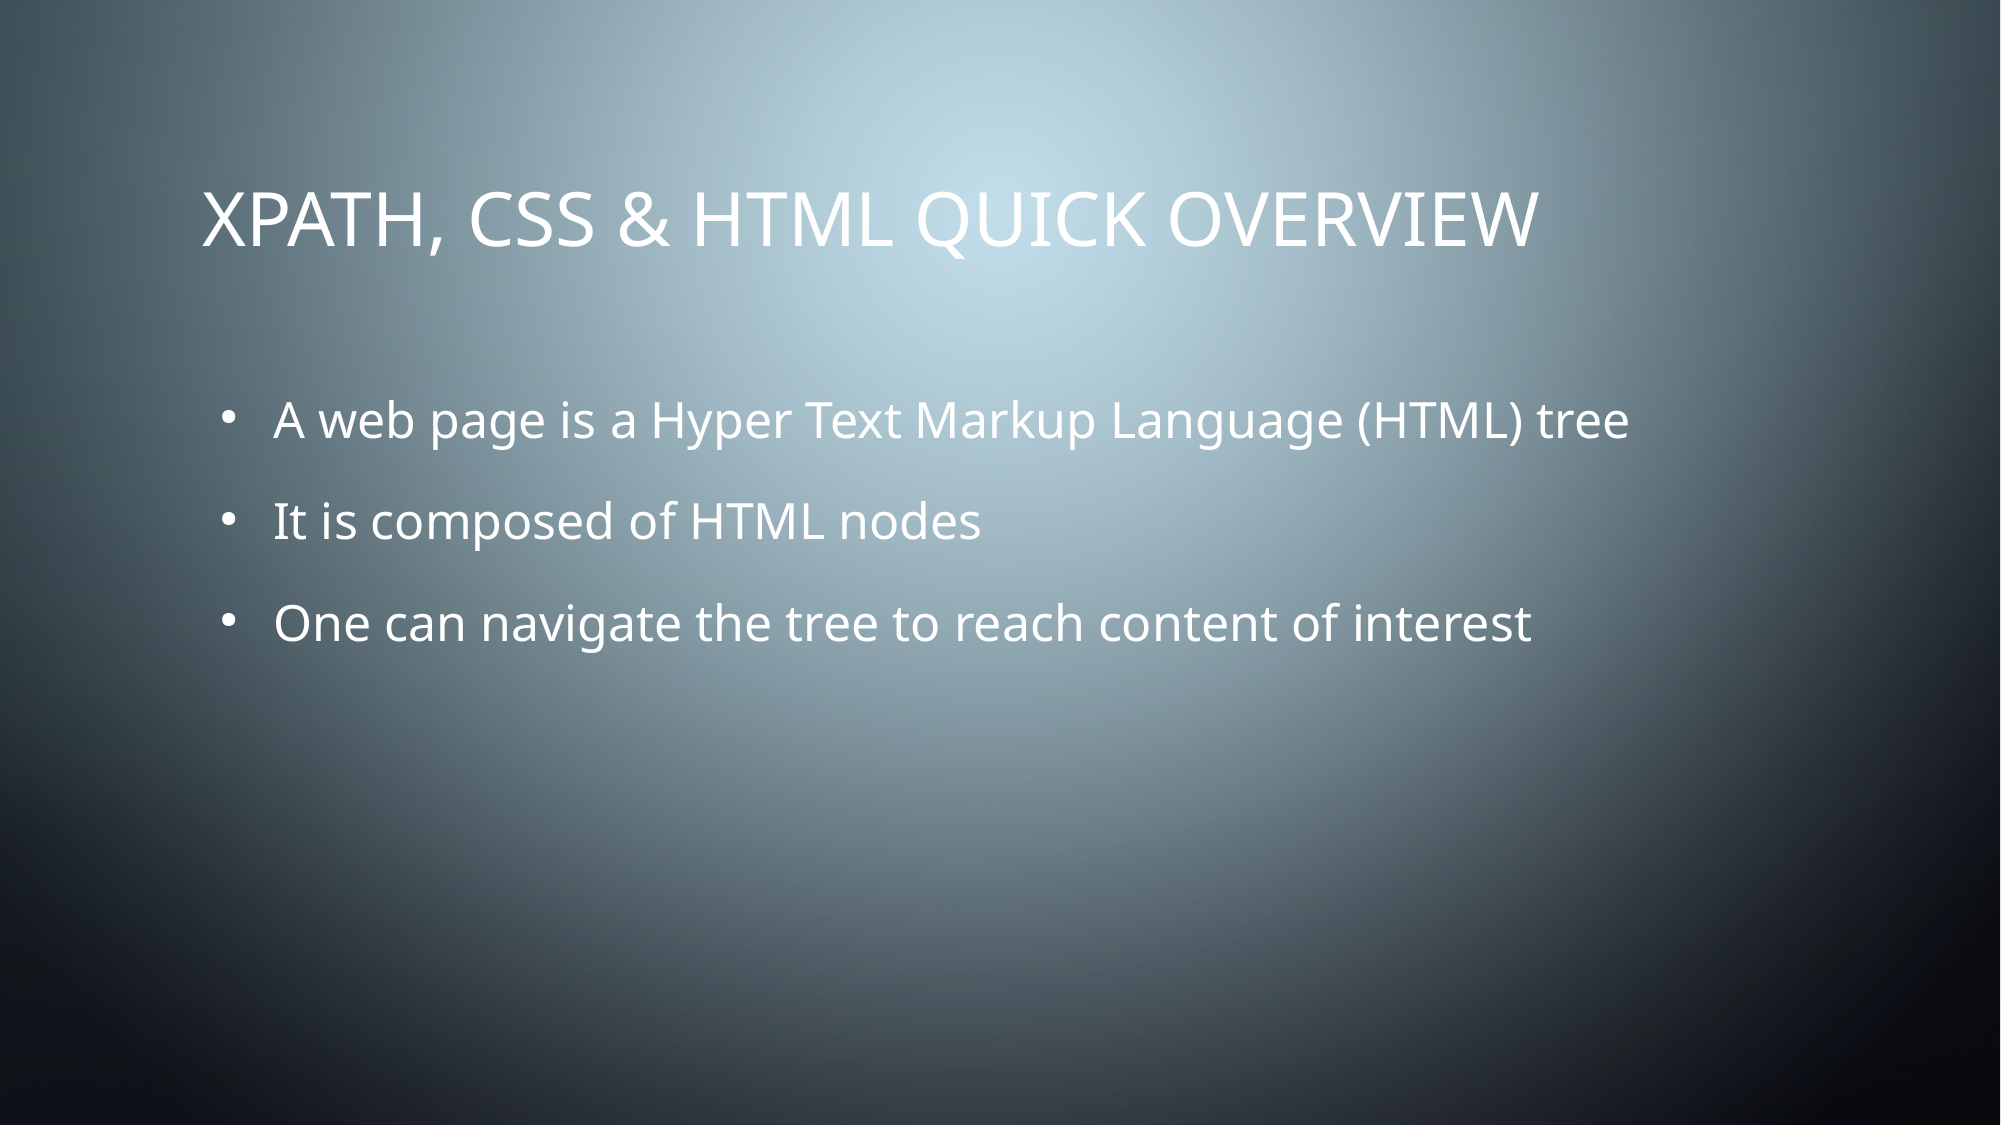

# XPATH, CSS & HTML QUICK OVERVIEW
A web page is a Hyper Text Markup Language (HTML) tree
It is composed of HTML nodes
One can navigate the tree to reach content of interest